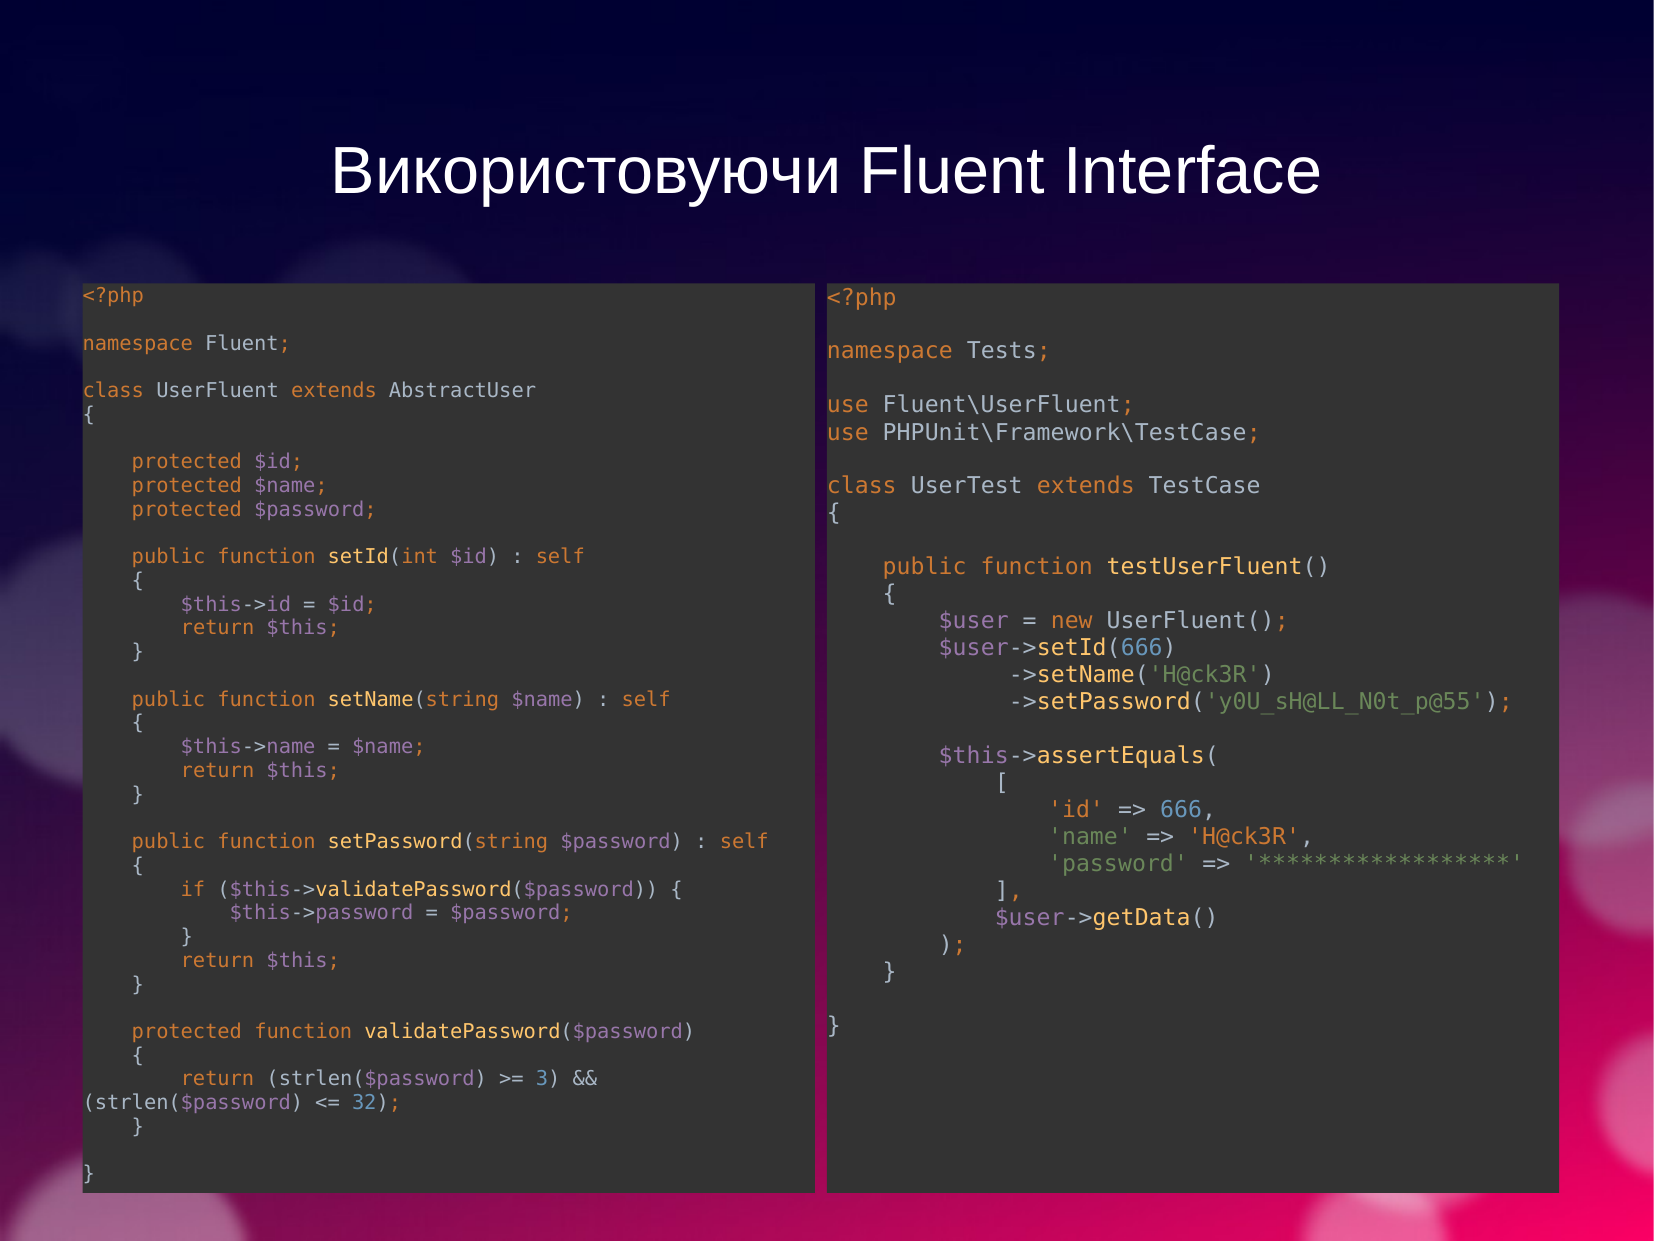

# Використовуючи Fluent Interface
<?php
namespace Fluent;
class UserFluent extends AbstractUser
{
 protected $id;
 protected $name;
 protected $password;
 public function setId(int $id) : self
 {
 $this->id = $id;
 return $this;
 }
 public function setName(string $name) : self
 {
 $this->name = $name;
 return $this;
 }
 public function setPassword(string $password) : self
 {
 if ($this->validatePassword($password)) {
 $this->password = $password;
 }
 return $this;
 }
 protected function validatePassword($password)
 {
 return (strlen($password) >= 3) && (strlen($password) <= 32);
 }
}
<?php
namespace Tests;
use Fluent\UserFluent;
use PHPUnit\Framework\TestCase;
class UserTest extends TestCase
{
 public function testUserFluent()
 {
 $user = new UserFluent();
 $user->setId(666)
 ->setName('H@ck3R')
 ->setPassword('y0U_sH@LL_N0t_p@55');
 $this->assertEquals(
 [
 			'id' => 666,
 			'name' => 'H@ck3R',
 			'password' => '******************'
 ],
 $user->getData()
 );
 }
}